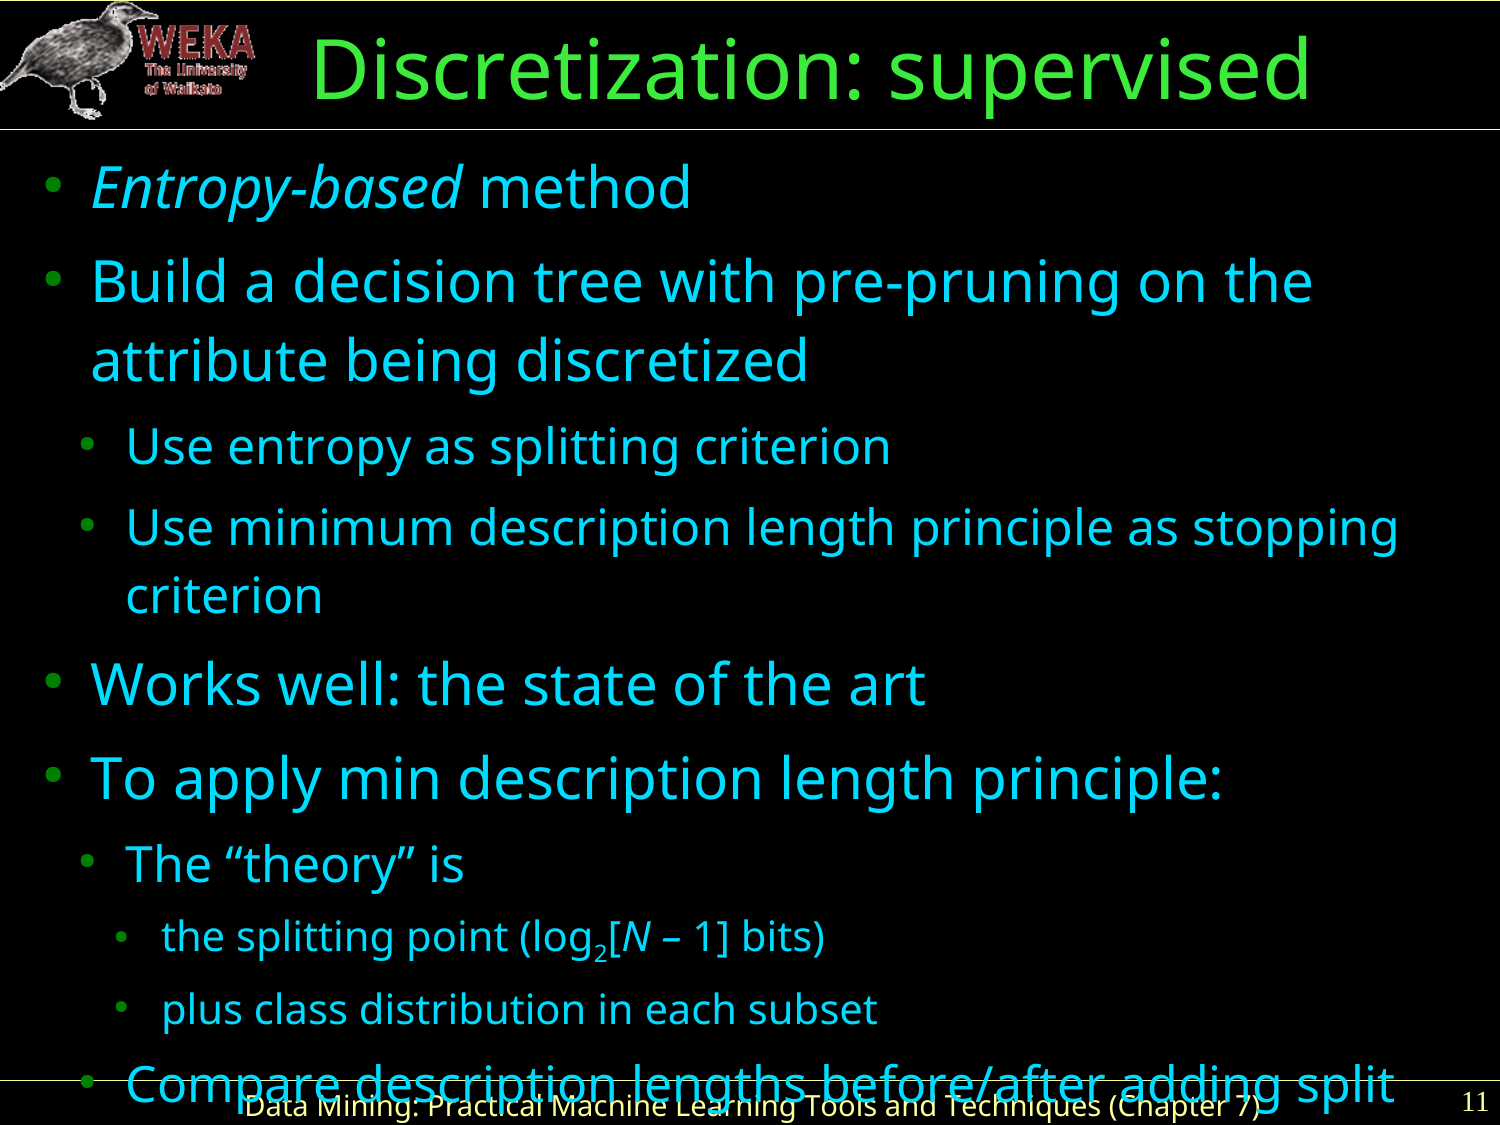

# Discretization: supervised
Entropy-based method
Build a decision tree with pre-pruning on the attribute being discretized
Use entropy as splitting criterion
Use minimum description length principle as stopping criterion
Works well: the state of the art
To apply min description length principle:
The “theory” is
the splitting point (log2[N – 1] bits)
plus class distribution in each subset
Compare description lengths before/after adding split
Data Mining: Practical Machine Learning Tools and Techniques (Chapter 7)
11